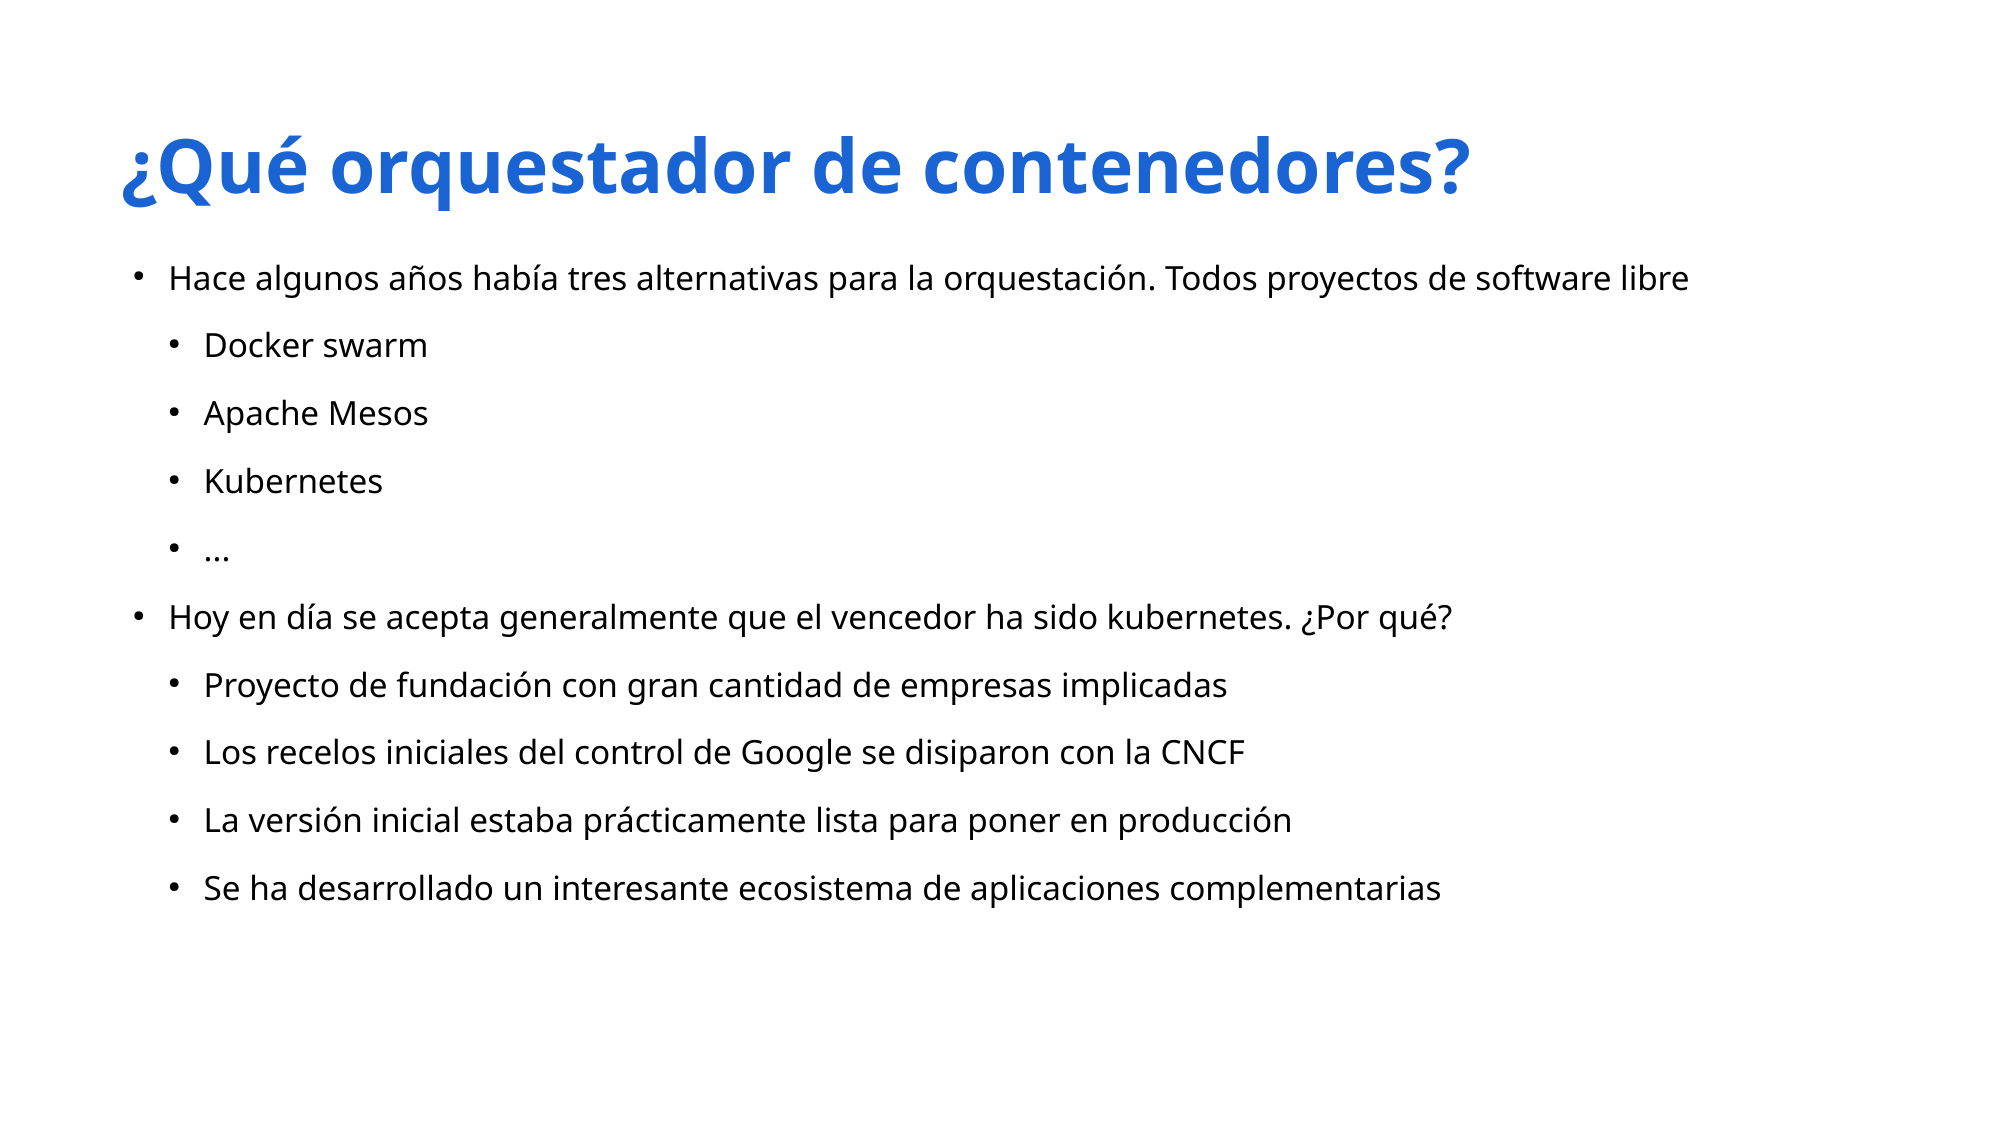

¿Qué orquestador de contenedores?
Hace algunos años había tres alternativas para la orquestación. Todos proyectos de software libre
Docker swarm
Apache Mesos
Kubernetes
...
Hoy en día se acepta generalmente que el vencedor ha sido kubernetes. ¿Por qué?
Proyecto de fundación con gran cantidad de empresas implicadas
Los recelos iniciales del control de Google se disiparon con la CNCF
La versión inicial estaba prácticamente lista para poner en producción
Se ha desarrollado un interesante ecosistema de aplicaciones complementarias